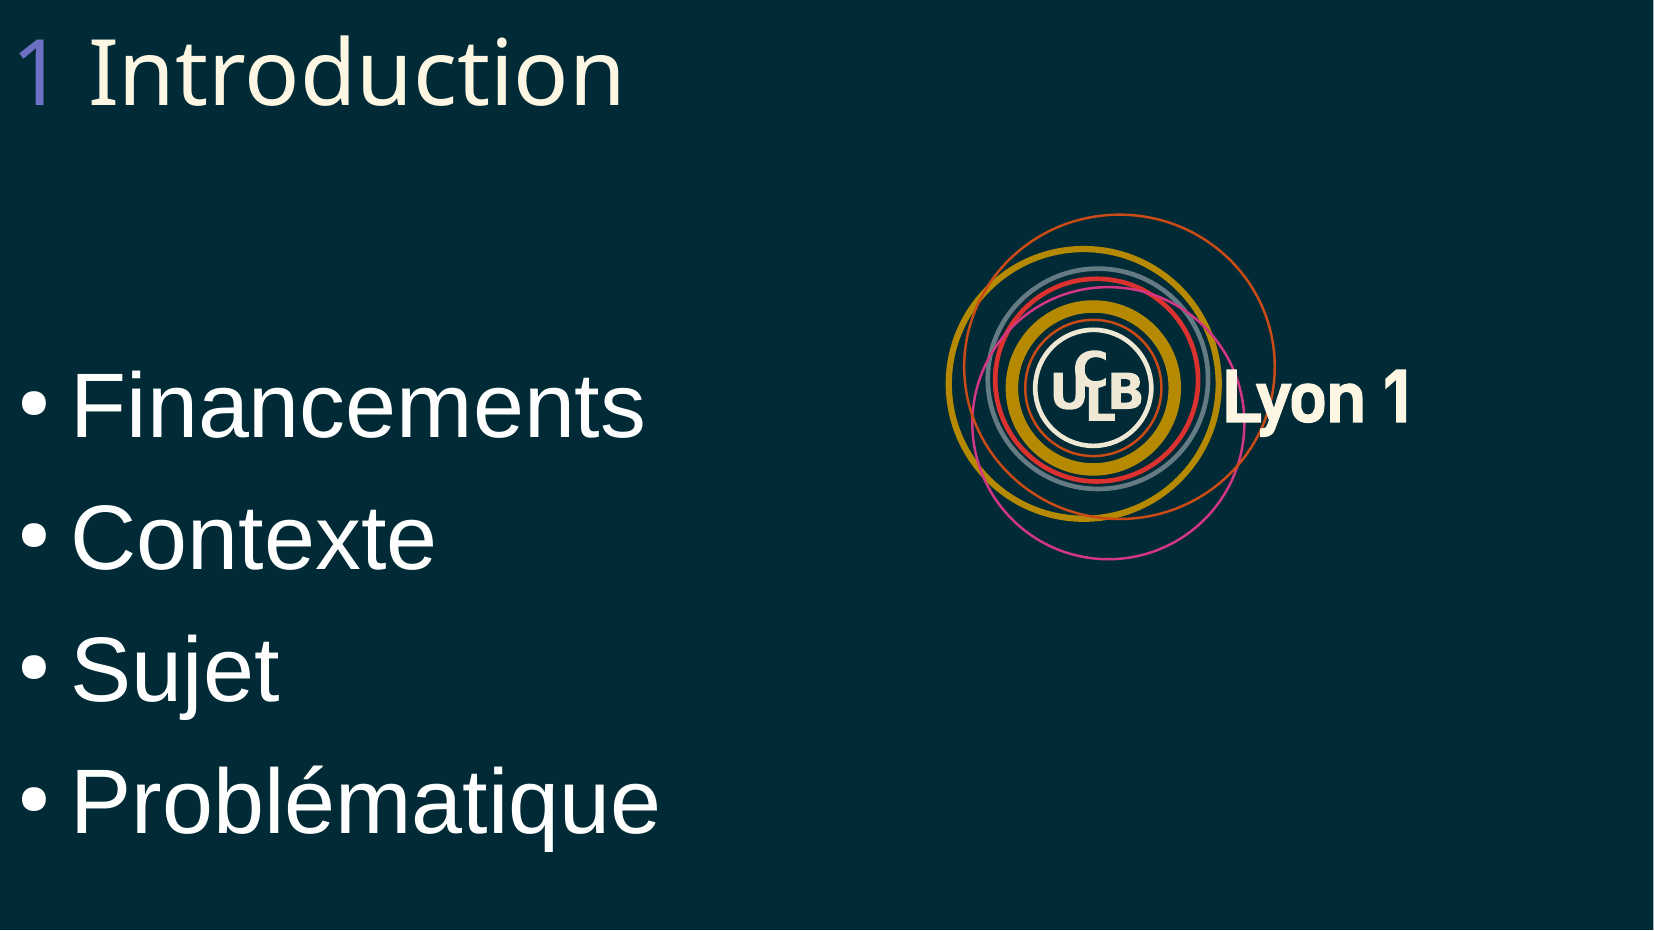

# 1 Introduction
Financements
Contexte
Sujet
Problématique